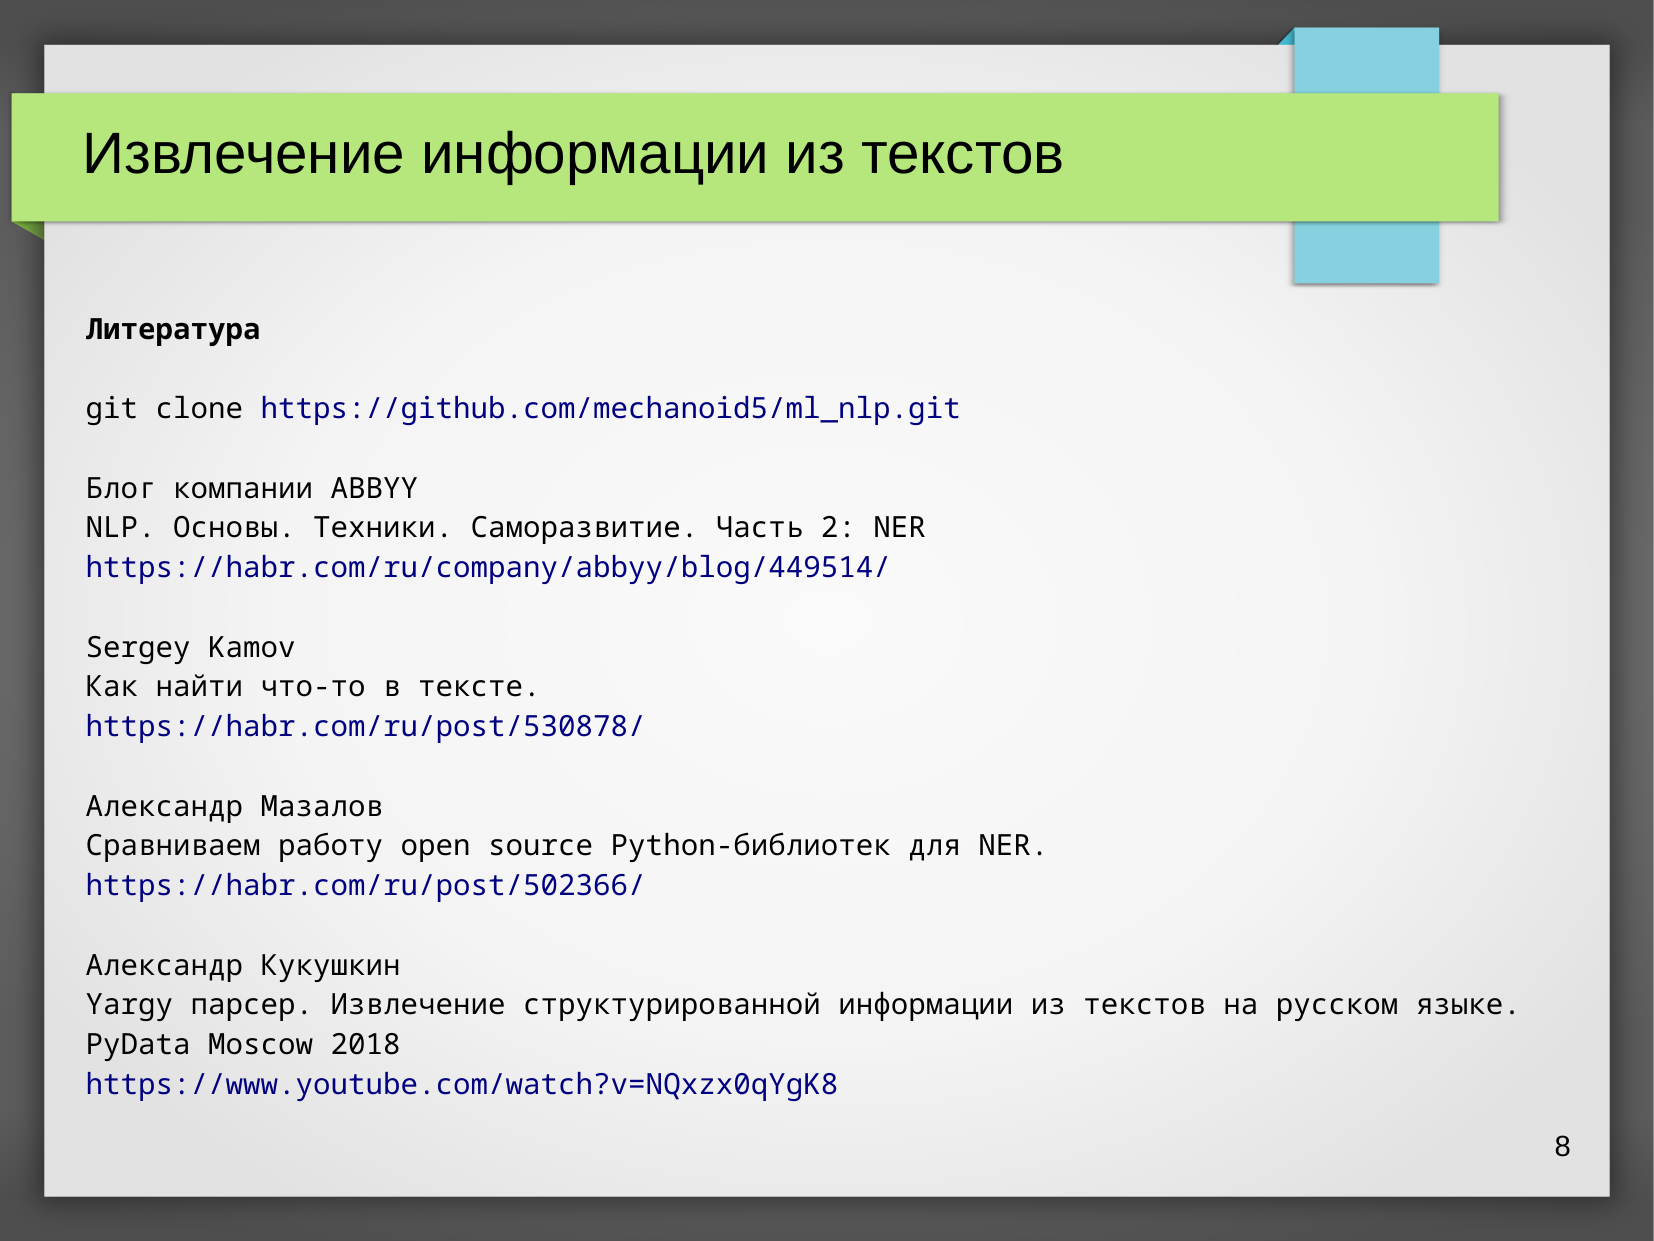

# Извлечение информации из текстов
Литература
git clone https://github.com/mechanoid5/ml_nlp.git
Блог компании ABBYY
NLP. Основы. Техники. Саморазвитие. Часть 2: NER
https://habr.com/ru/company/abbyy/blog/449514/
Sergey Kamov
Как найти что-то в тексте.
https://habr.com/ru/post/530878/
Александр Мазалов
Сравниваем работу open source Python-библиотек для NER.
https://habr.com/ru/post/502366/
Александр Кукушкин
Yargy парсер. Извлечение структурированной информации из текстов на русском языке.
PyData Moscow 2018
https://www.youtube.com/watch?v=NQxzx0qYgK8
8